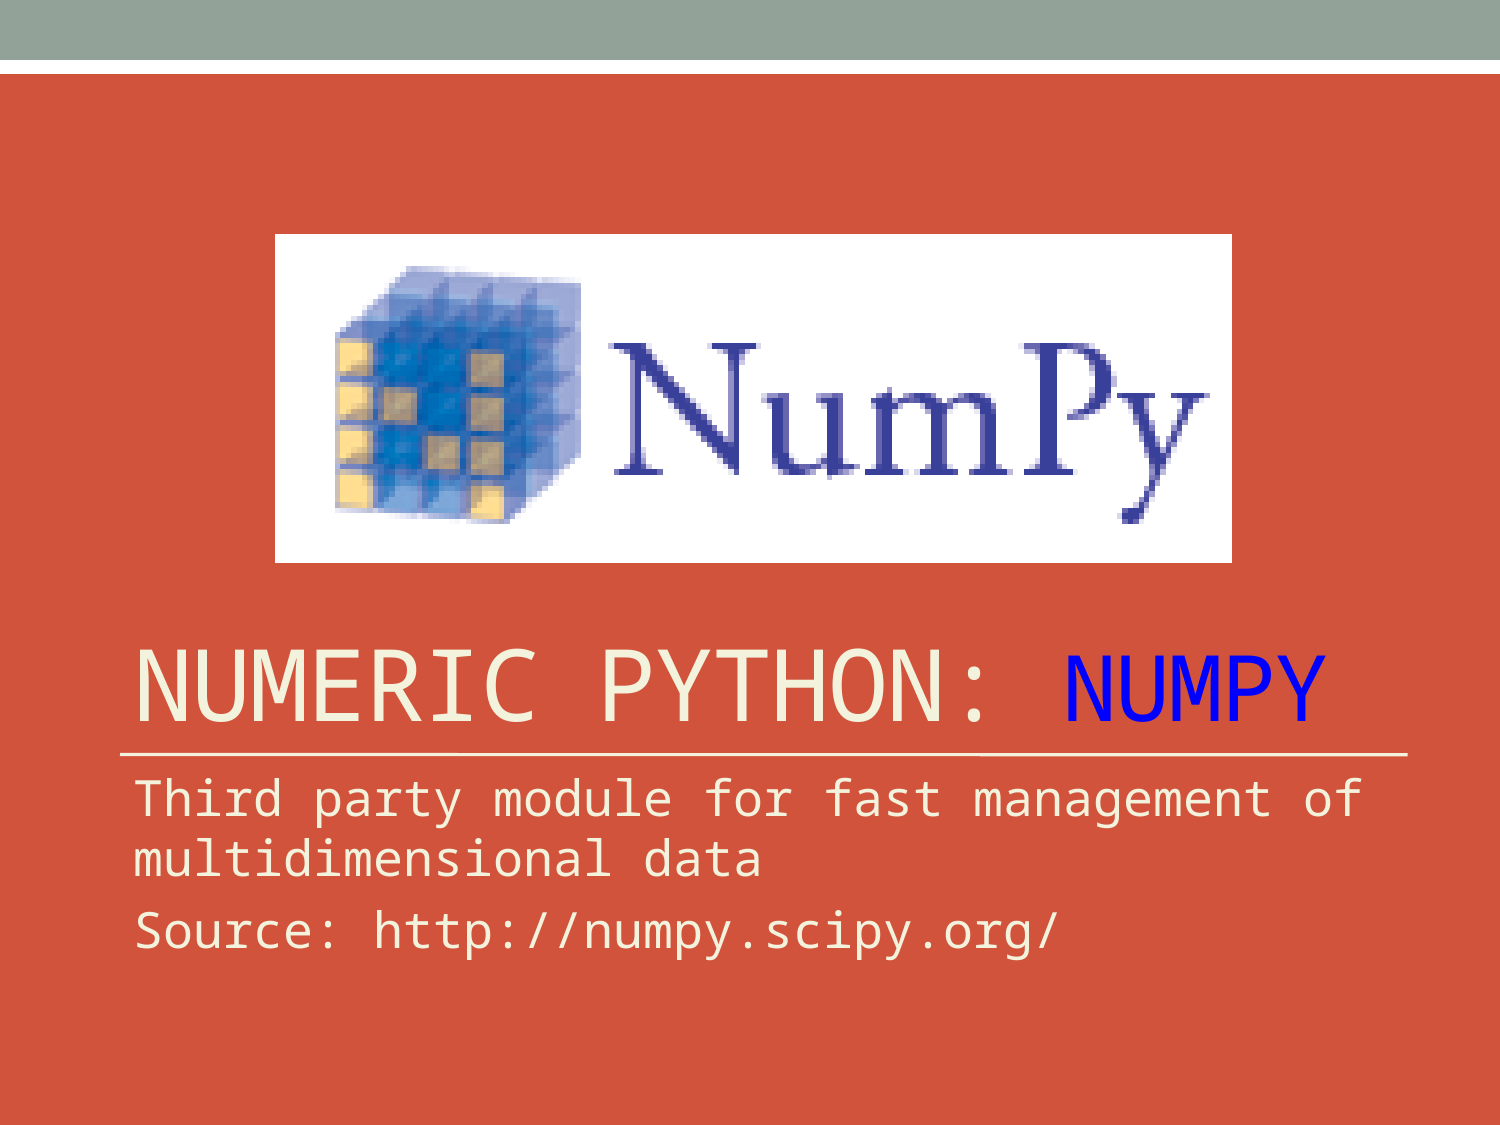

# Numeric Python: numpy
Third party module for fast management of multidimensional data
Source: http://numpy.scipy.org/